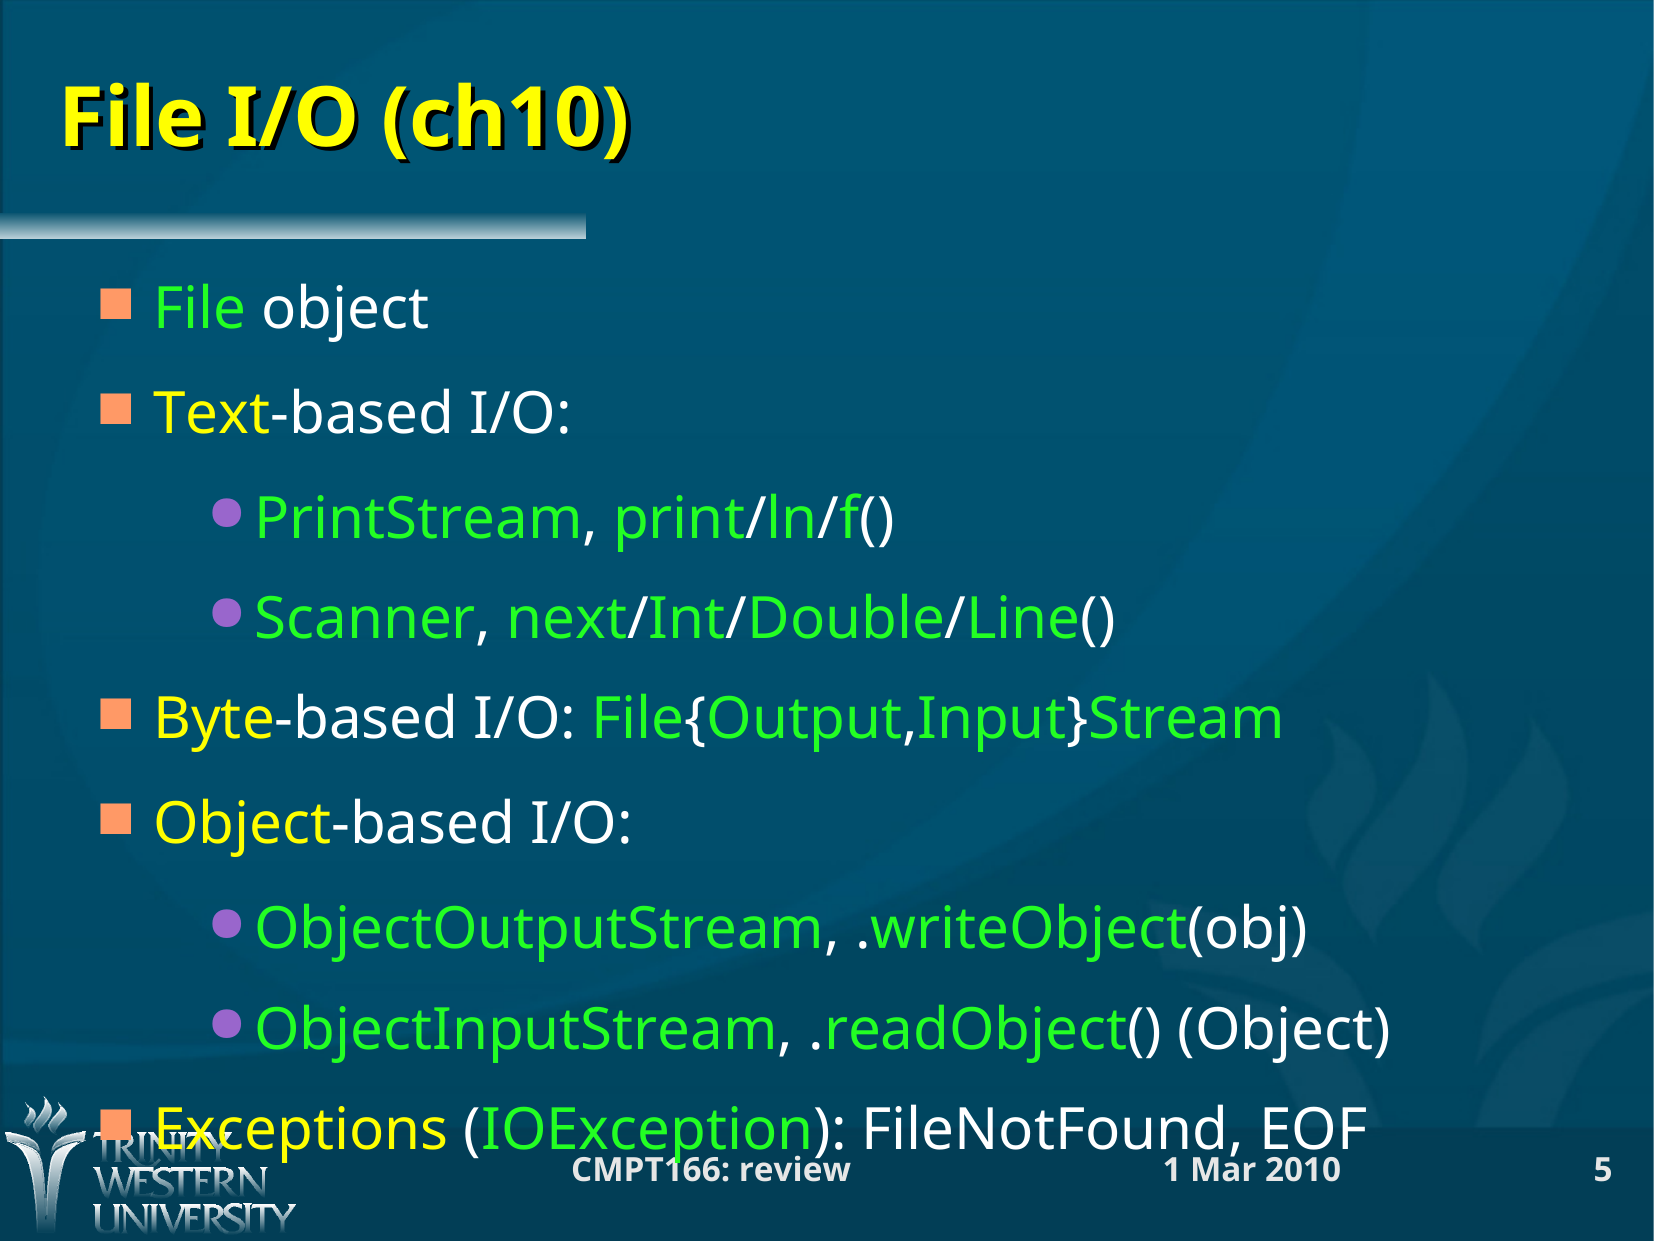

# File I/O (ch10)
File object
Text-based I/O:
PrintStream, print/ln/f()
Scanner, next/Int/Double/Line()
Byte-based I/O: File{Output,Input}Stream
Object-based I/O:
ObjectOutputStream, .writeObject(obj)
ObjectInputStream, .readObject() (Object)
Exceptions (IOException): FileNotFound, EOF
CMPT166: review
1 Mar 2010
5